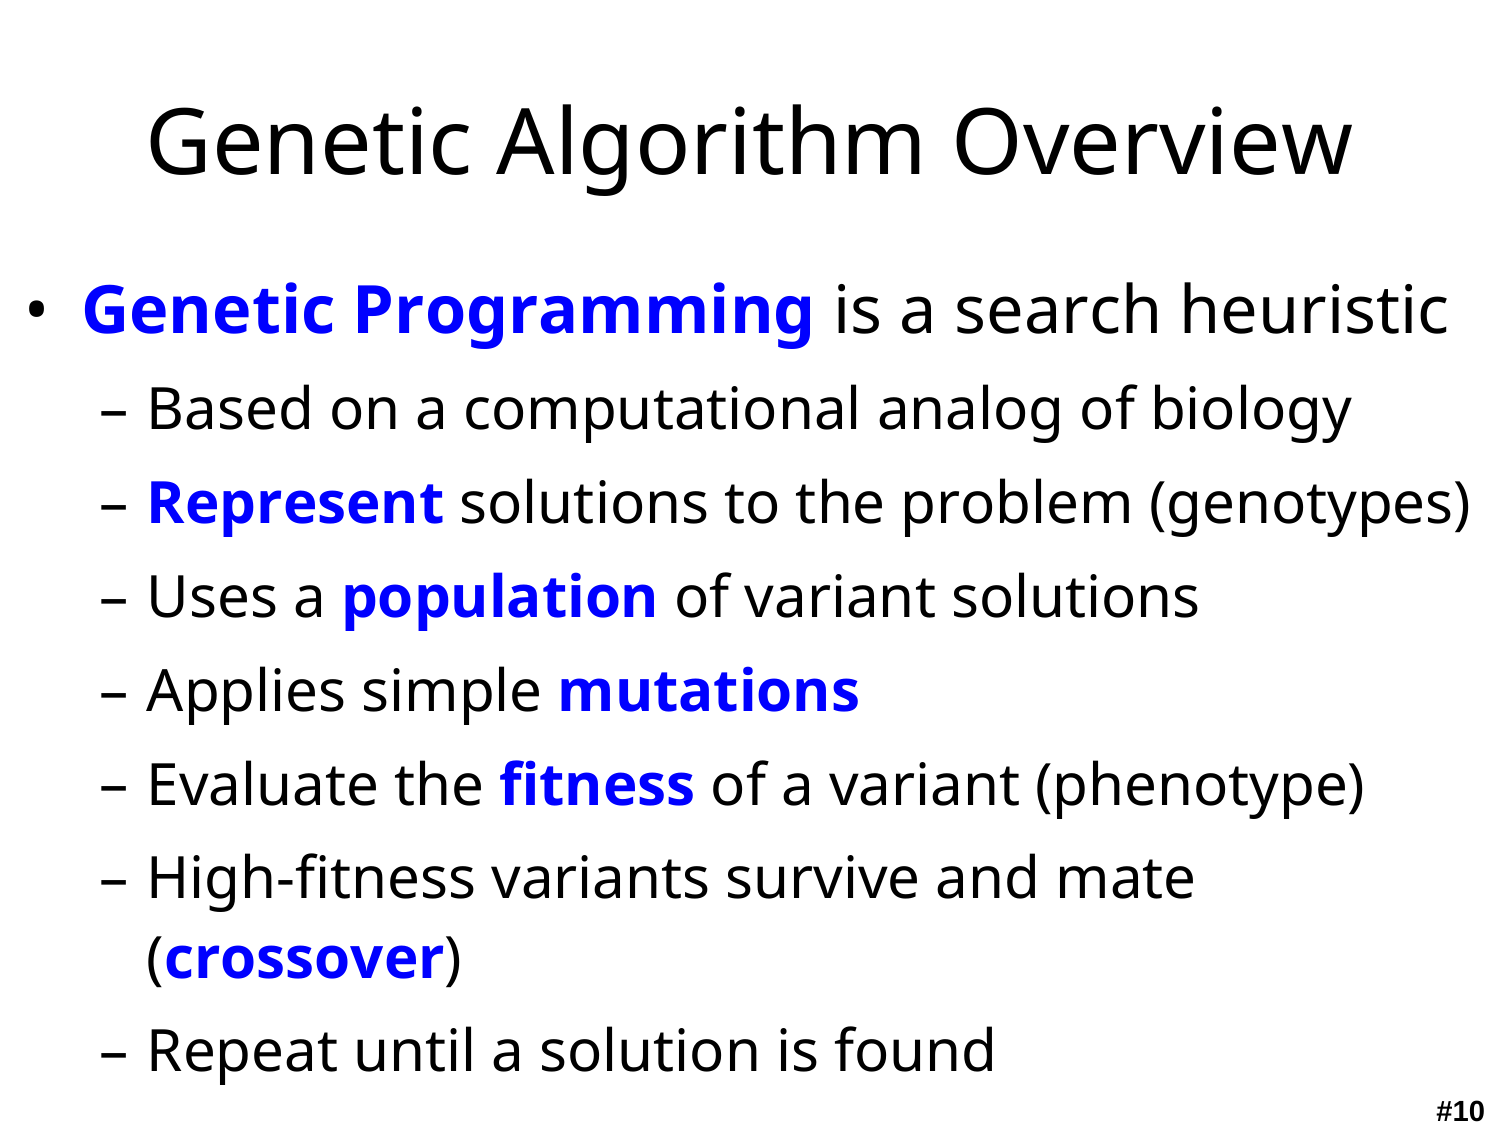

# Genetic Algorithm Overview
Genetic Programming is a search heuristic
Based on a computational analog of biology
Represent solutions to the problem (genotypes)
Uses a population of variant solutions
Applies simple mutations
Evaluate the fitness of a variant (phenotype)
High-fitness variants survive and mate (crossover)
Repeat until a solution is found
10